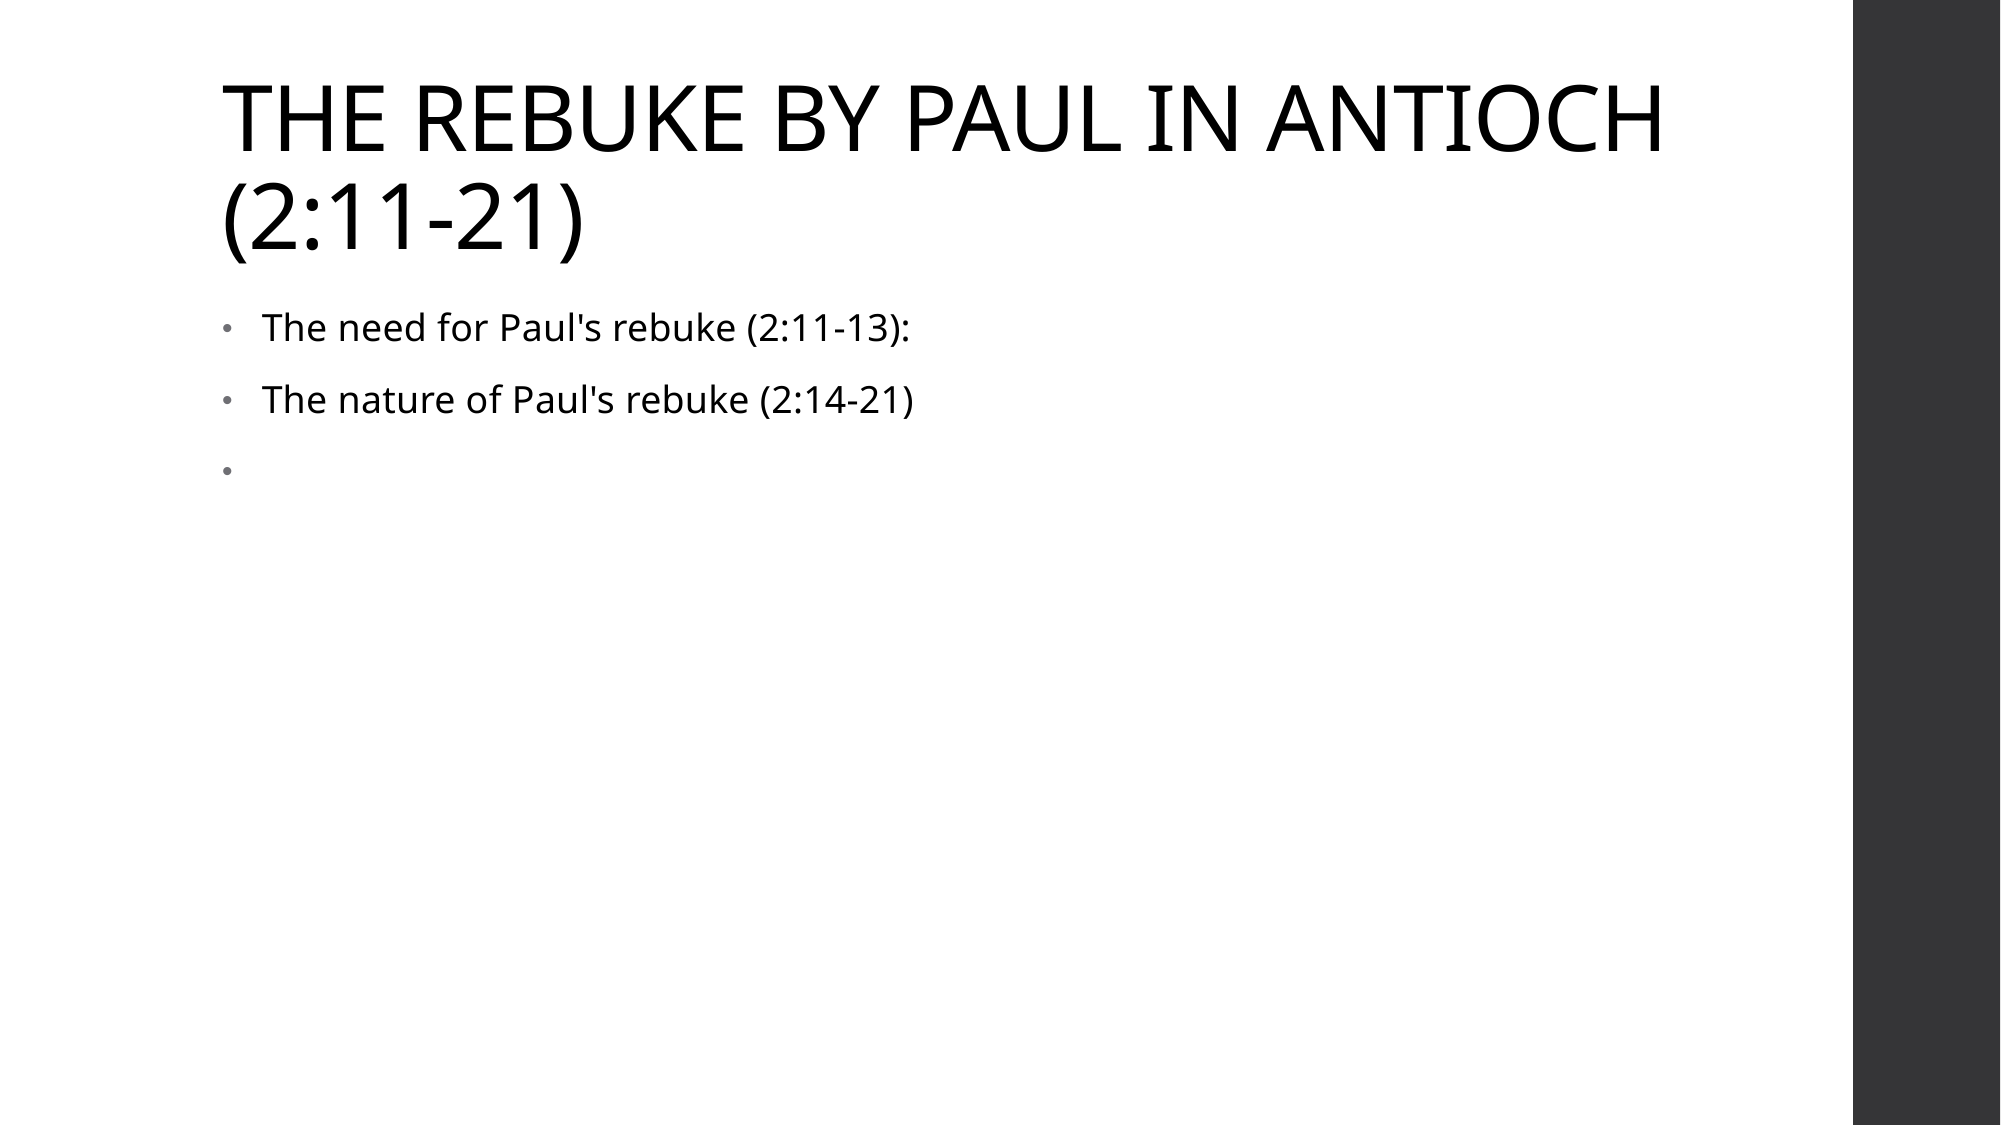

# THE REBUKE BY PAUL IN ANTIOCH (2:11-21)
 The need for Paul's rebuke (2:11-13):
 The nature of Paul's rebuke (2:14-21)